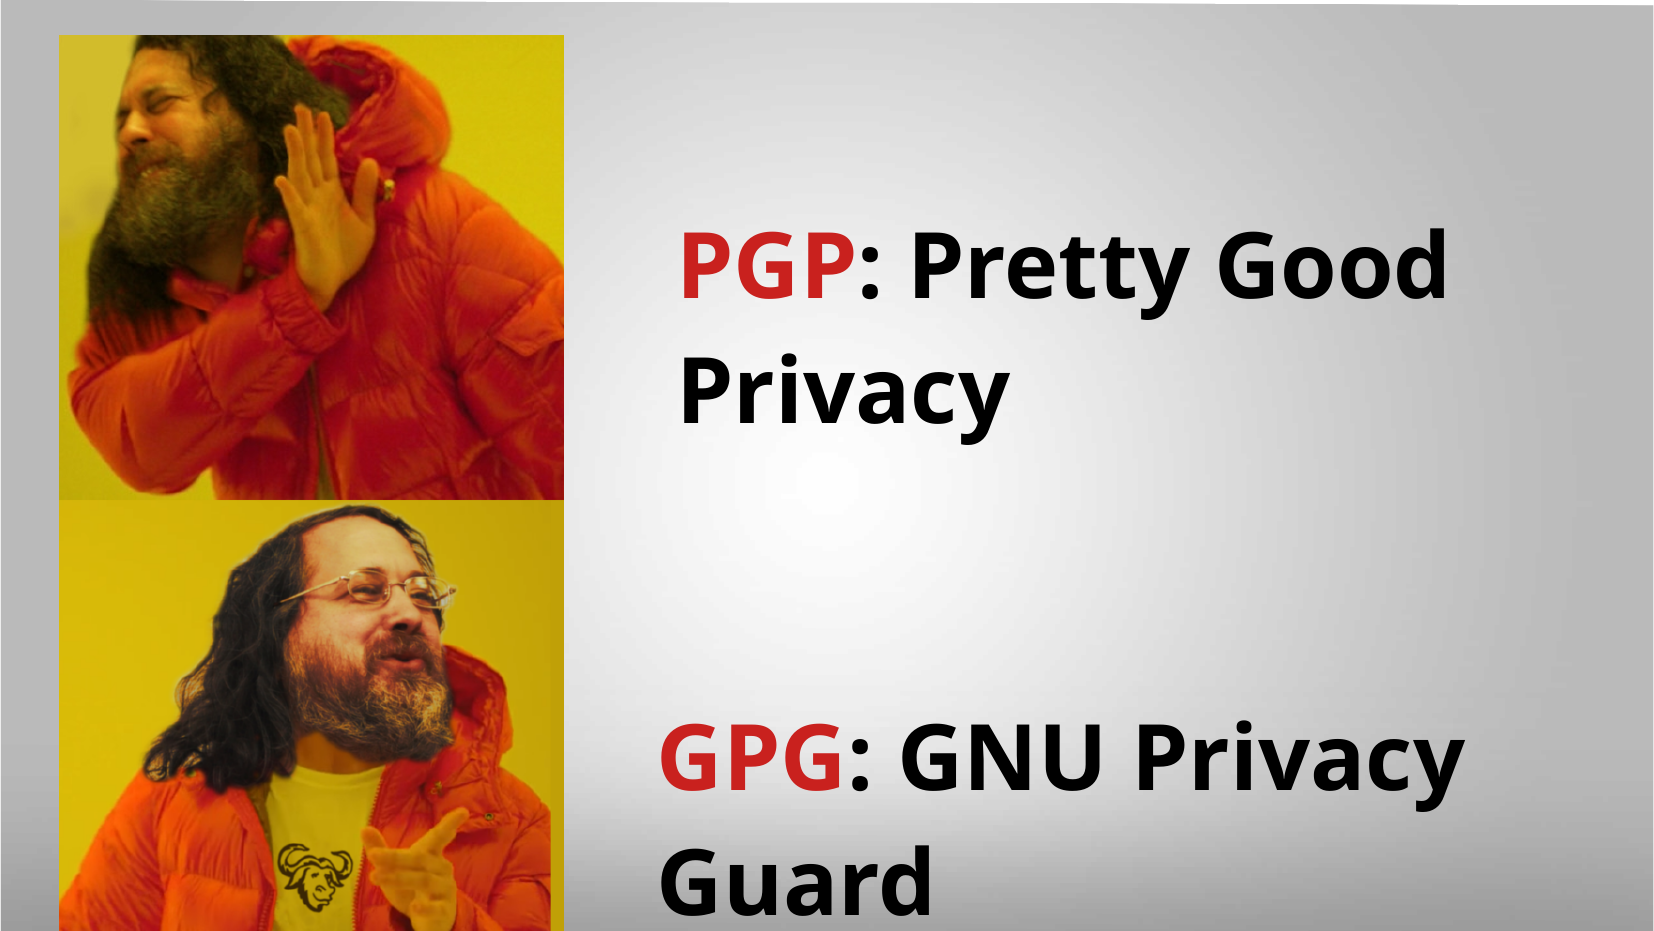

PGP: Pretty Good Privacy
GPG: GNU Privacy Guard